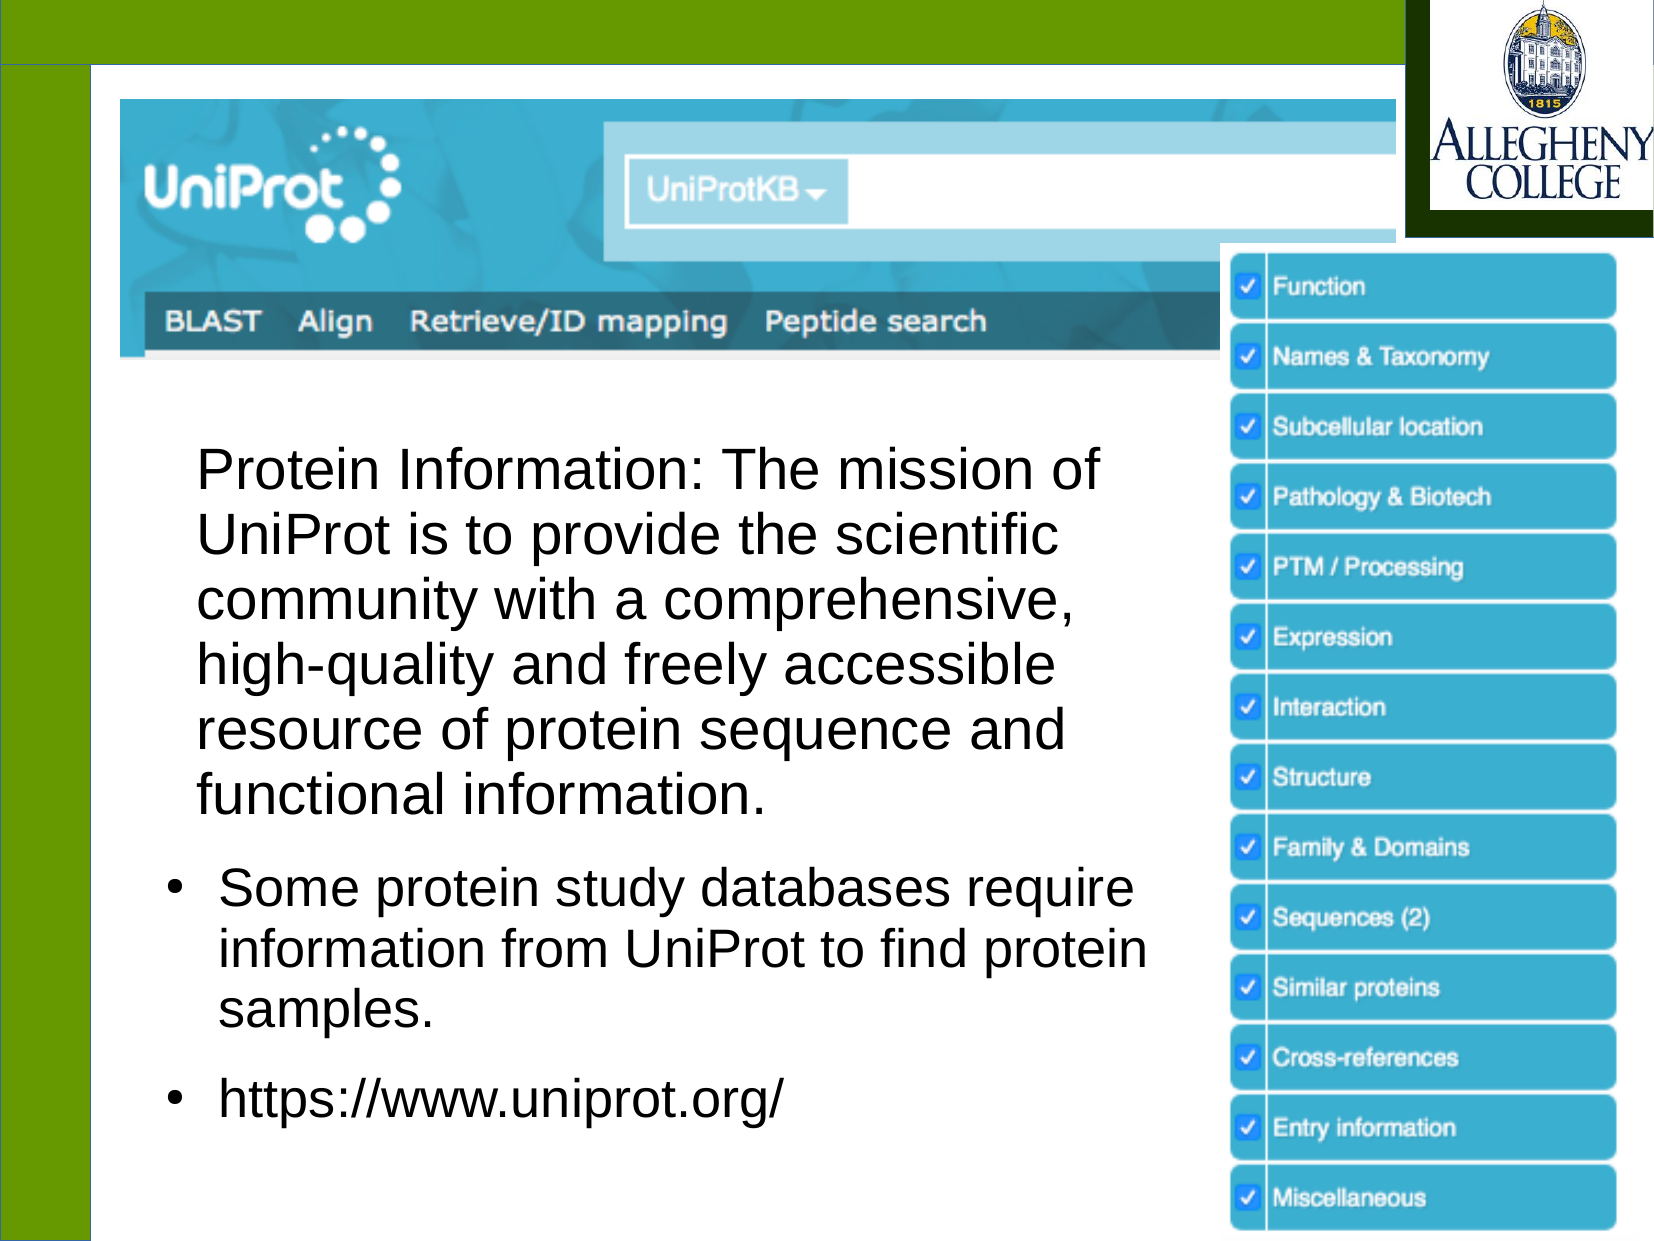

# PDB: Protein Data Bank
Protein Information: The mission of UniProt is to provide the scientific community with a comprehensive, high-quality and freely accessible resource of protein sequence and functional information.
Some protein study databases require information from UniProt to find protein samples.
https://www.uniprot.org/